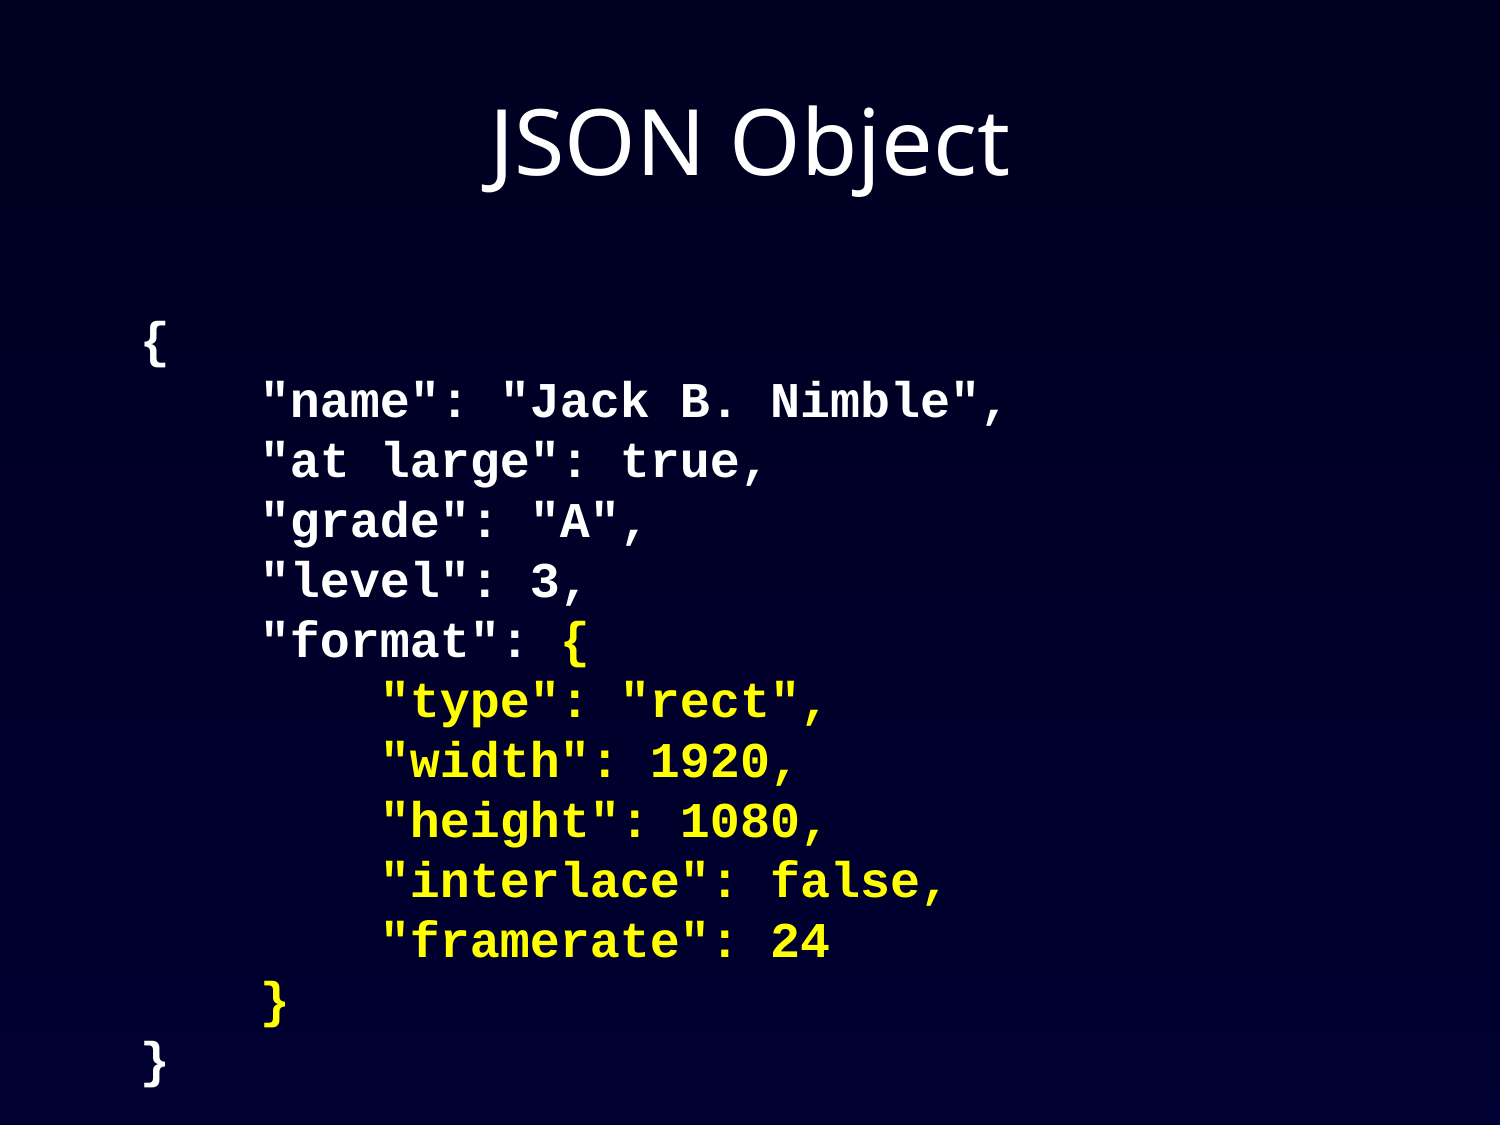

# JSON Object
{
 "name": "Jack B. Nimble",
 "at large": true,
 "grade": "A",
 "level": 3,
 "format": {
 "type": "rect",
 "width": 1920,
 "height": 1080,
 "interlace": false,
 "framerate": 24
 }
}